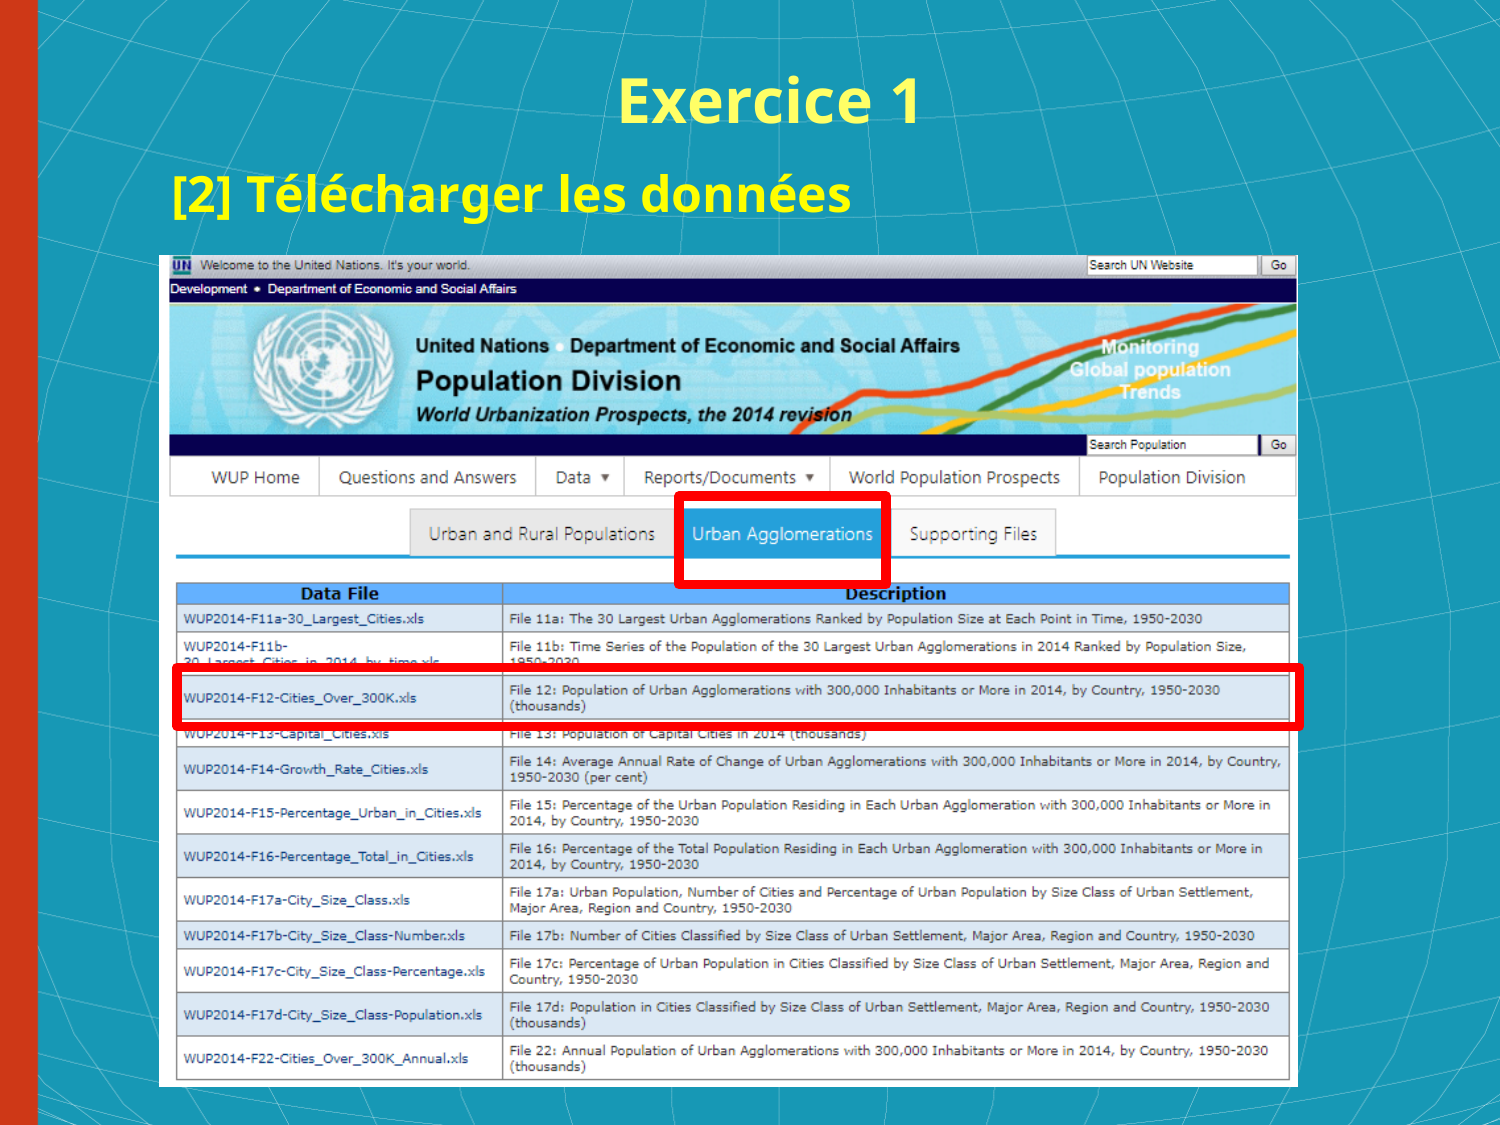

# Exercice 1
[2] Télécharger les données